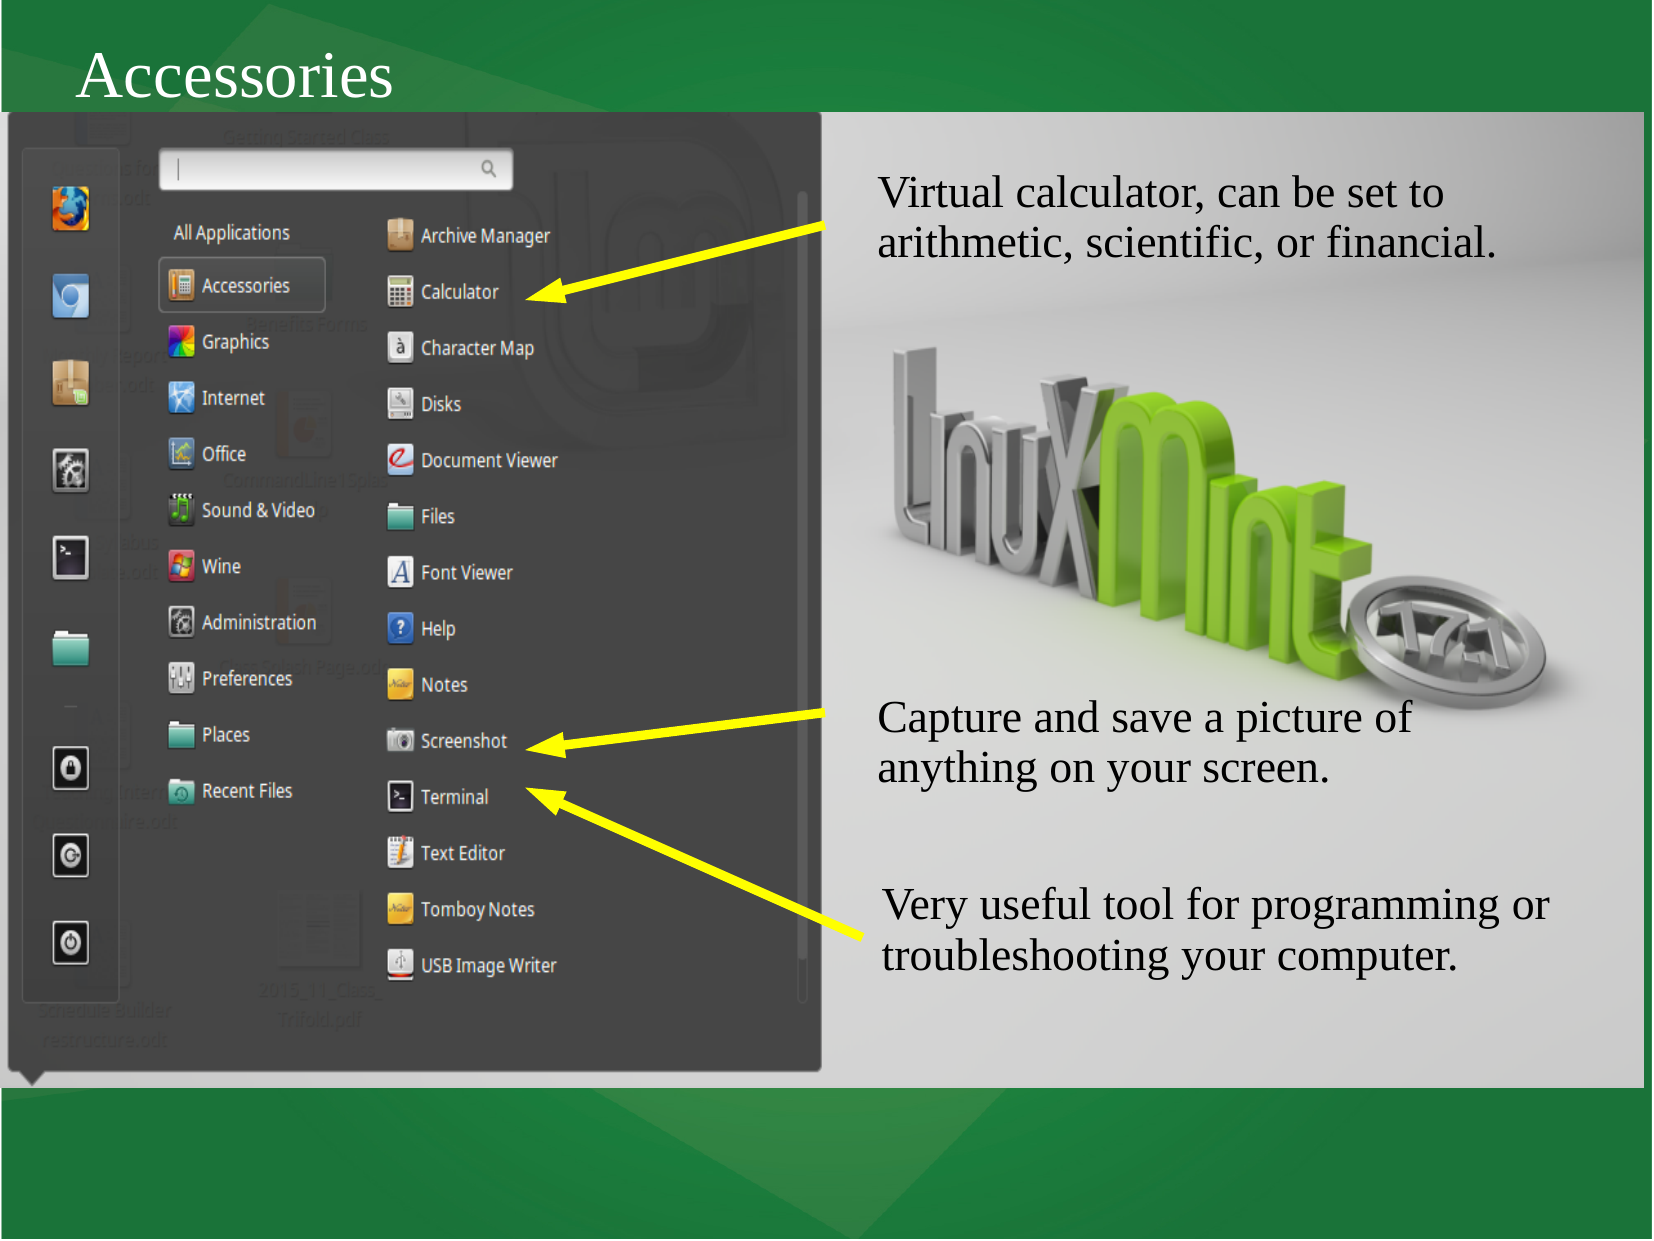

Accessories
Virtual calculator, can be set to arithmetic, scientific, or financial.
Capture and save a picture of anything on your screen.
Very useful tool for programming or troubleshooting your computer.